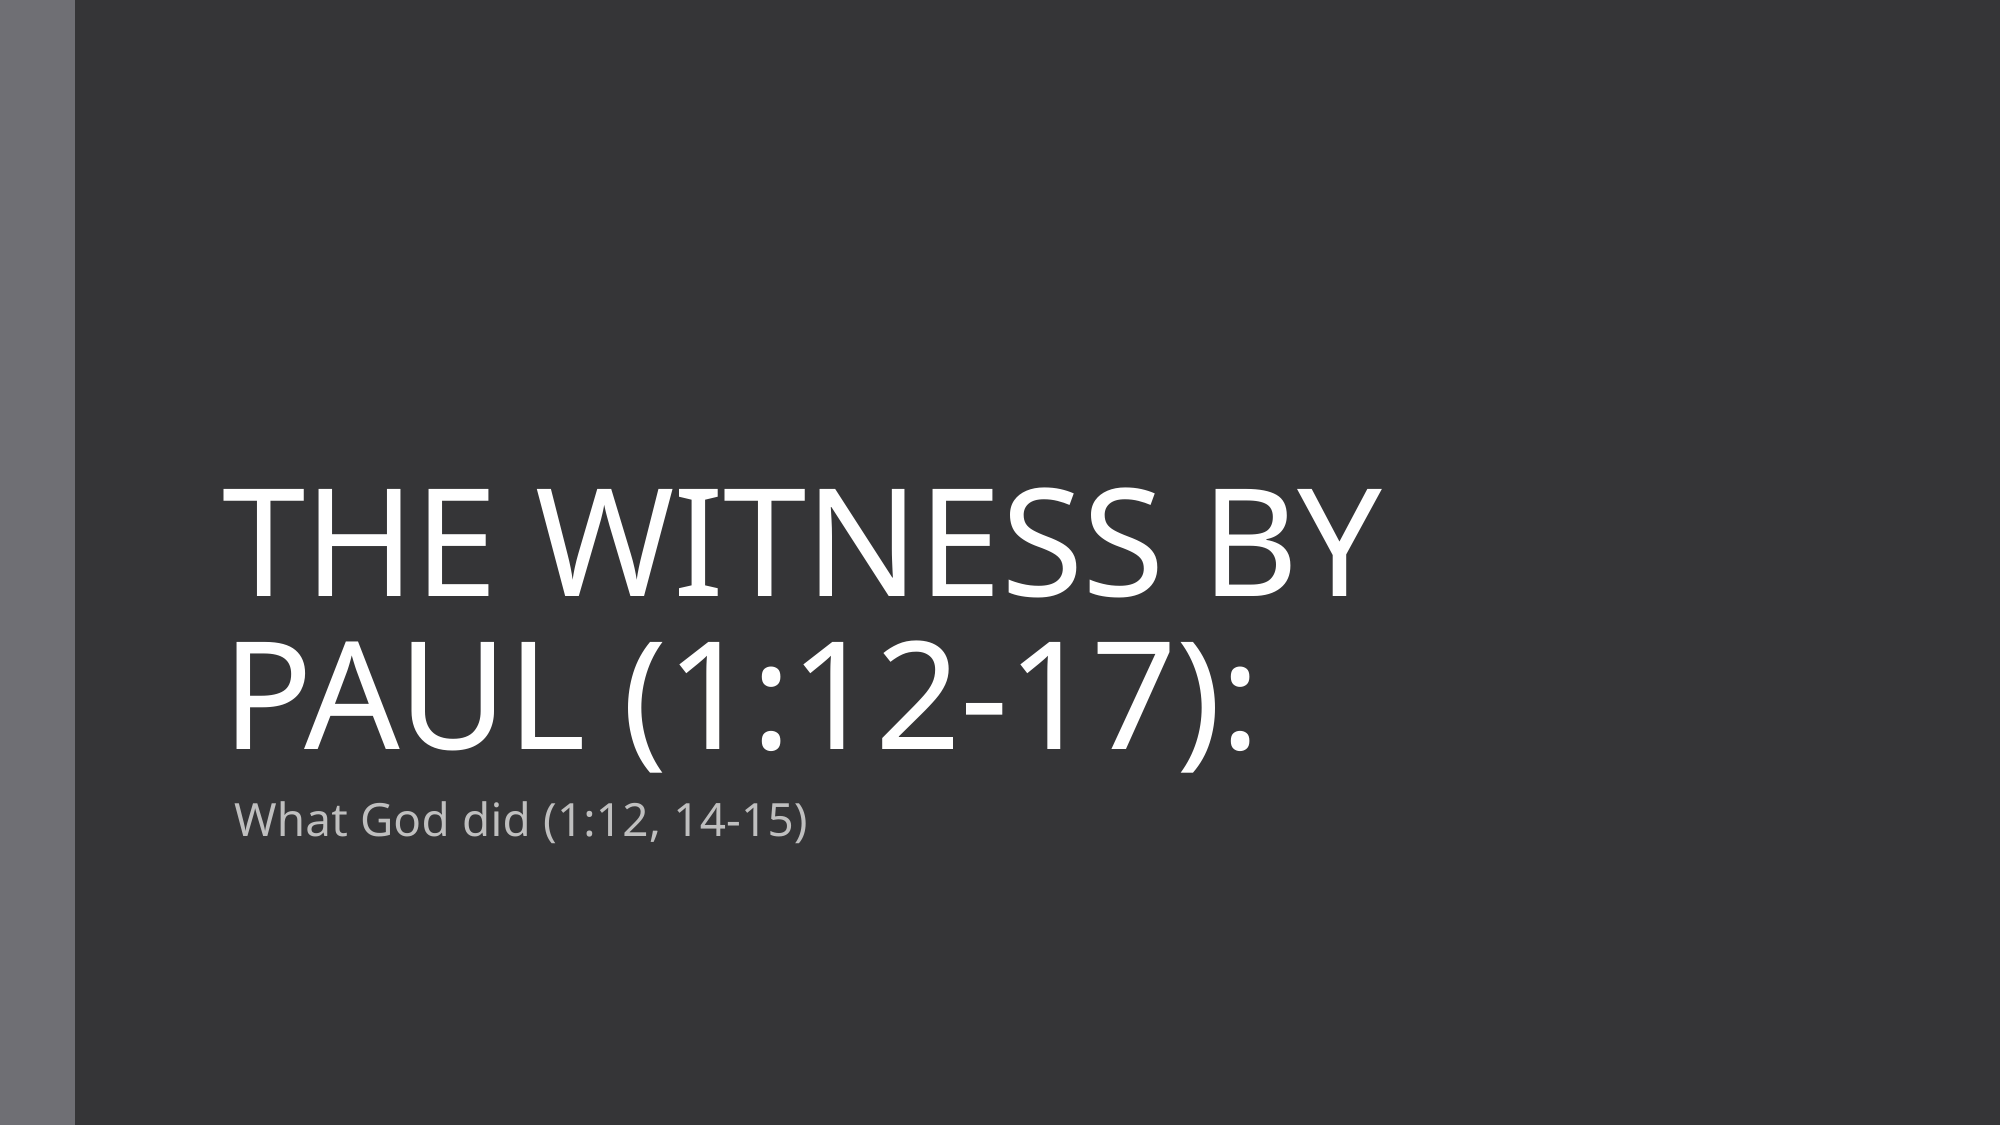

# THE WITNESS BY PAUL (1:12-17):
 What God did (1:12, 14-15)